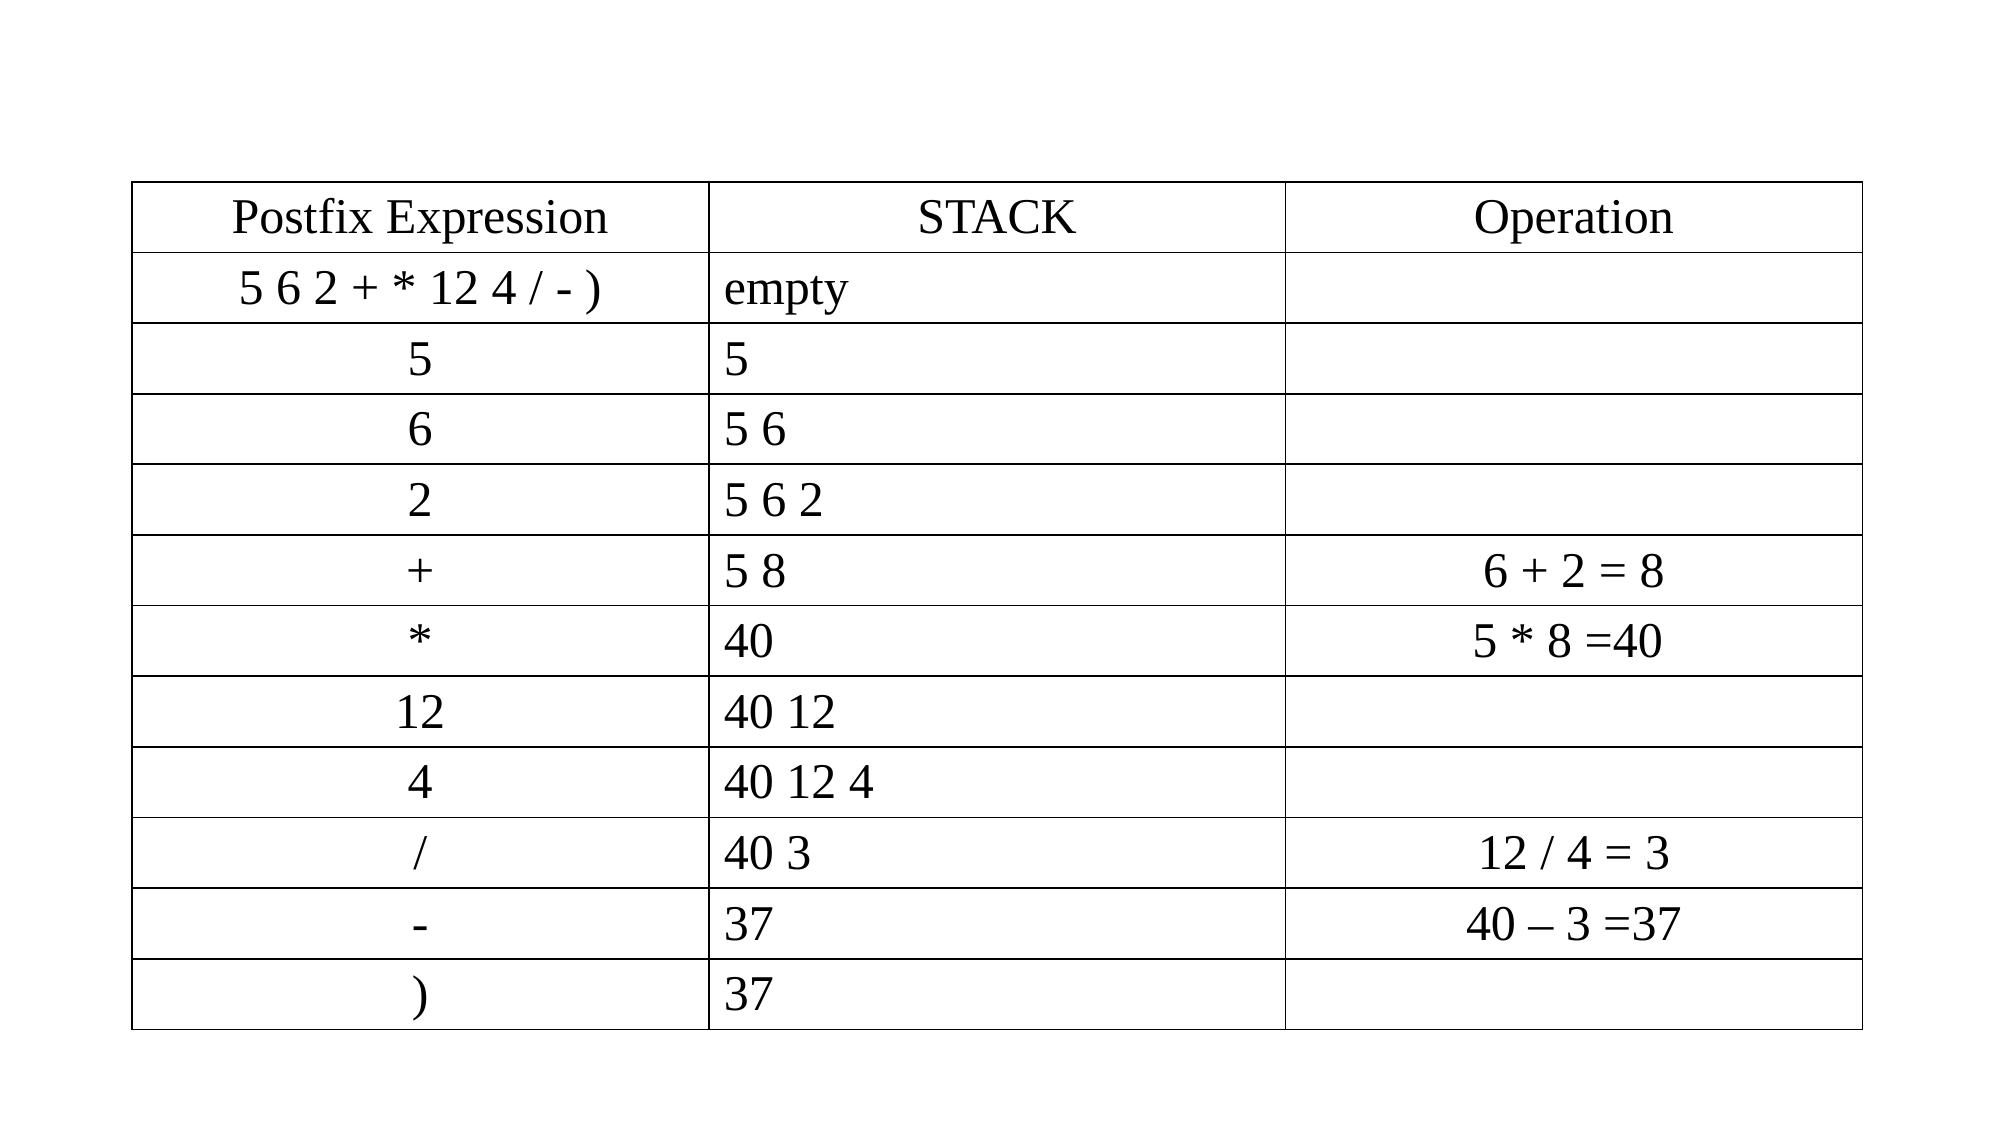

| Postfix Expression | STACK | Operation |
| --- | --- | --- |
| 5 6 2 + \* 12 4 / - ) | empty | |
| 5 | 5 | |
| 6 | 5 6 | |
| 2 | 5 6 2 | |
| + | 5 8 | 6 + 2 = 8 |
| \* | 40 | 5 \* 8 =40 |
| 12 | 40 12 | |
| 4 | 40 12 4 | |
| / | 40 3 | 12 / 4 = 3 |
| - | 37 | 40 – 3 =37 |
| ) | 37 | |